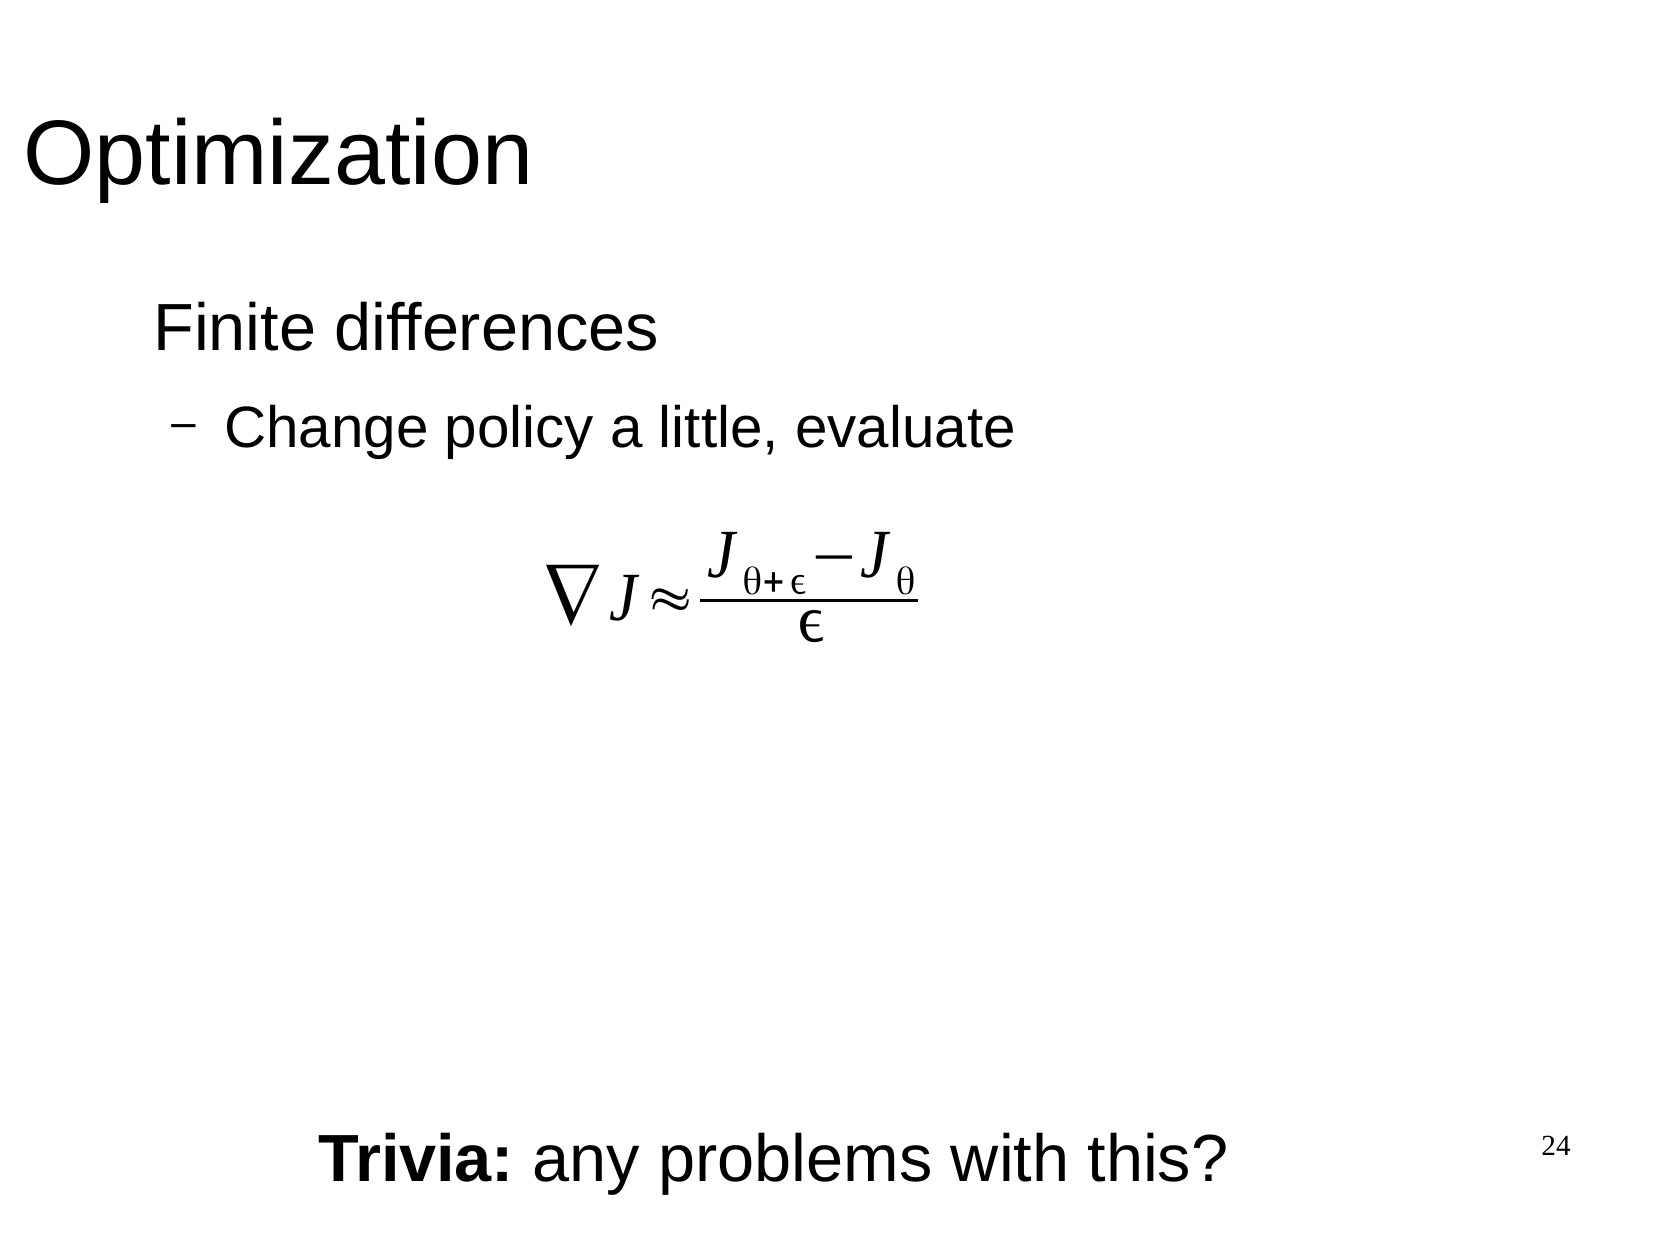

# Optimization
Finite differences
Change policy a little, evaluate
Trivia: any problems with this?
24